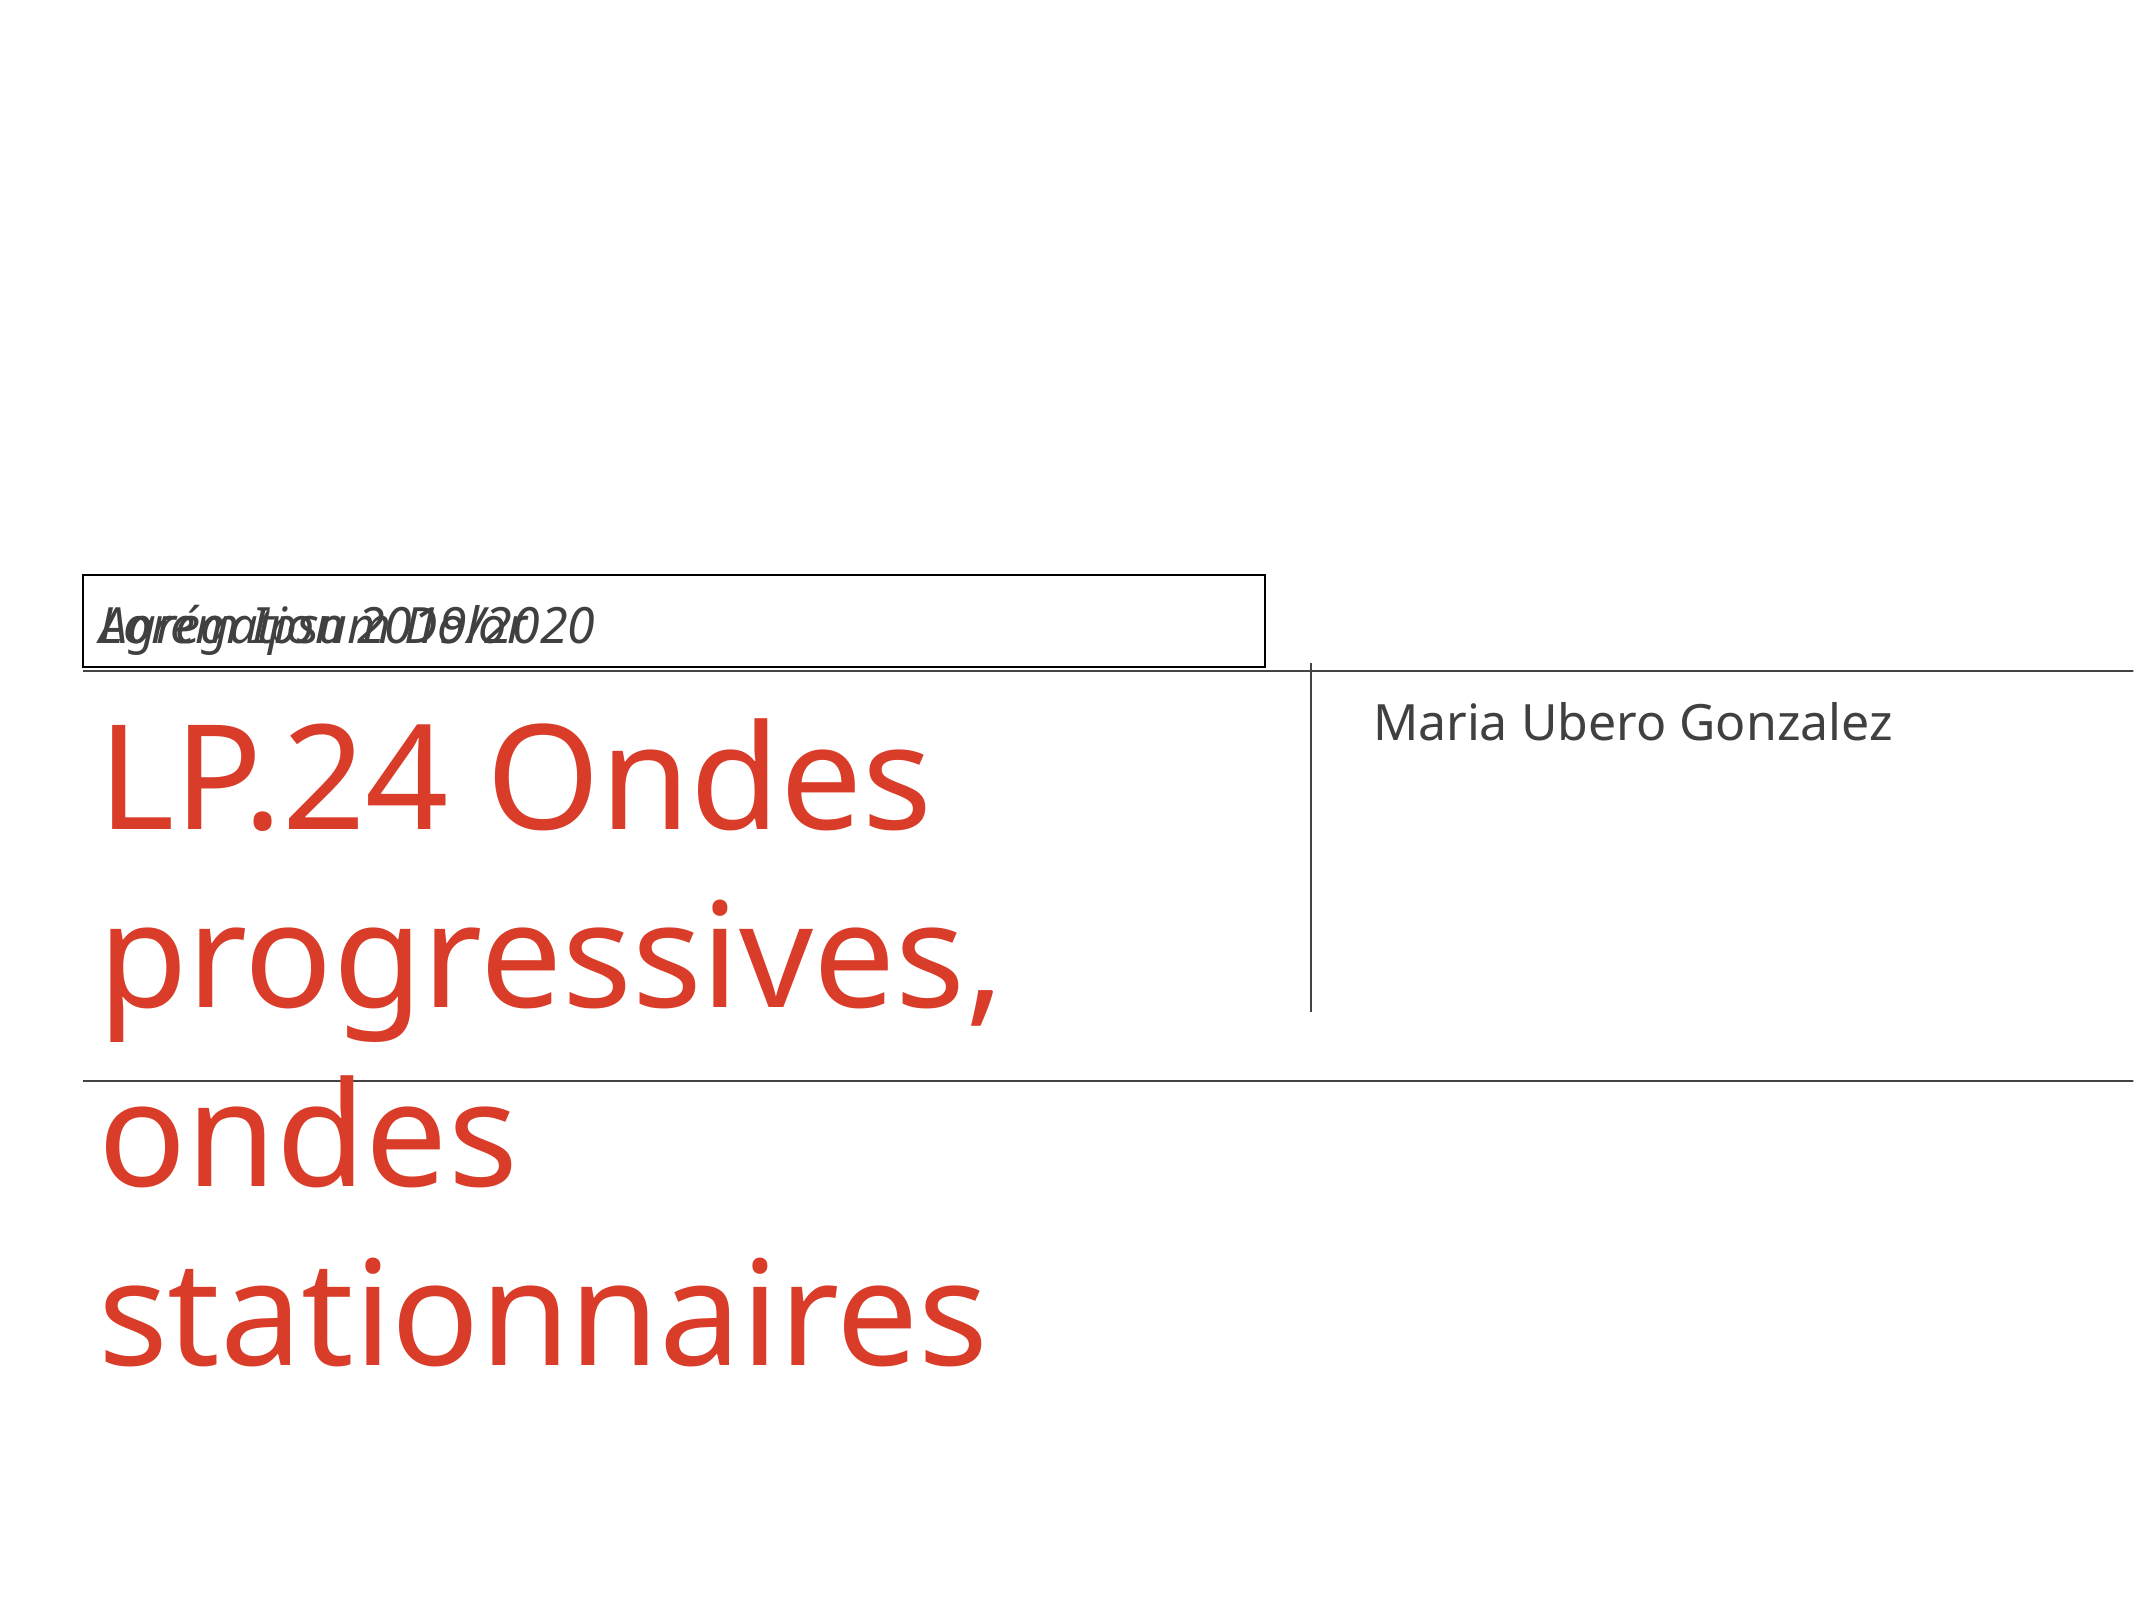

Agrégation 2019/2020
LP.24 Ondes progressives, ondes stationnaires
Maria Ubero Gonzalez